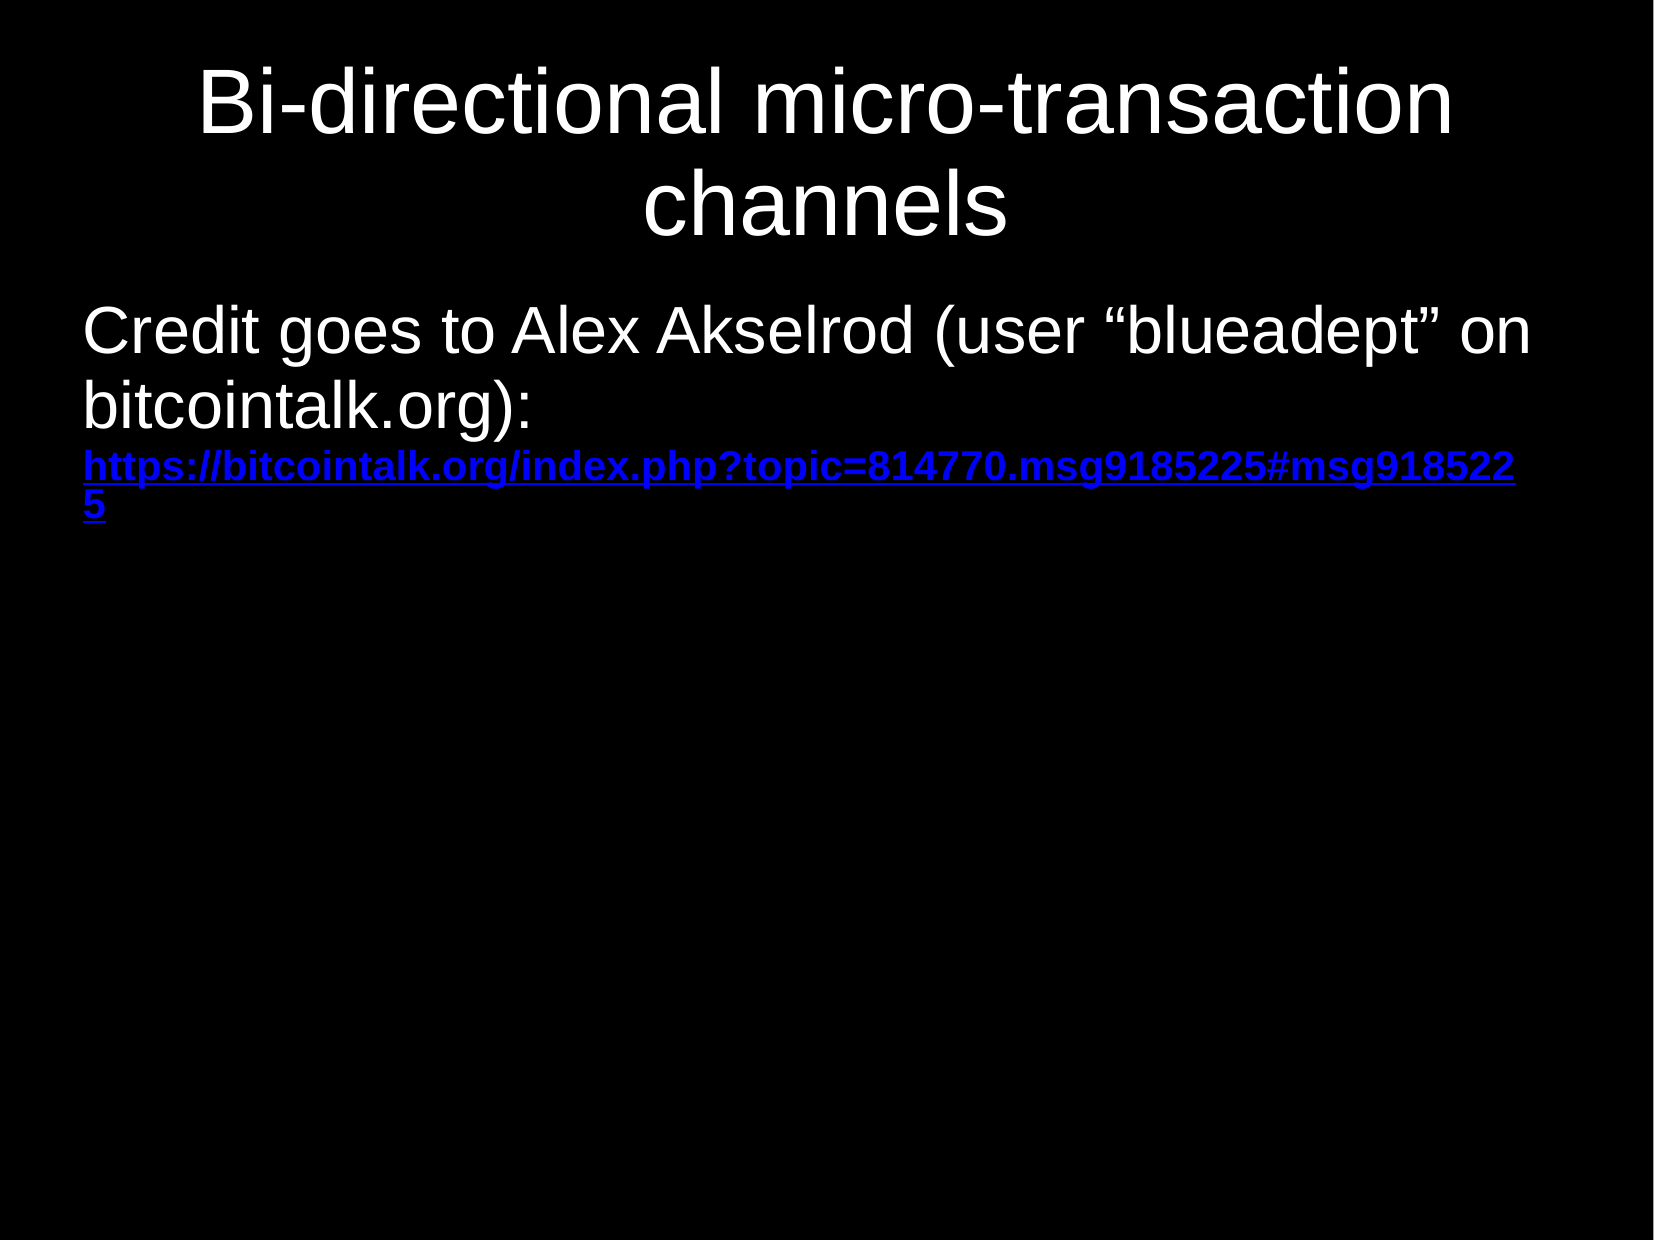

# Bi-directional micro-transaction channels
Credit goes to Alex Akselrod (user “blueadept” on bitcointalk.org):
https://bitcointalk.org/index.php?topic=814770.msg9185225#msg9185225